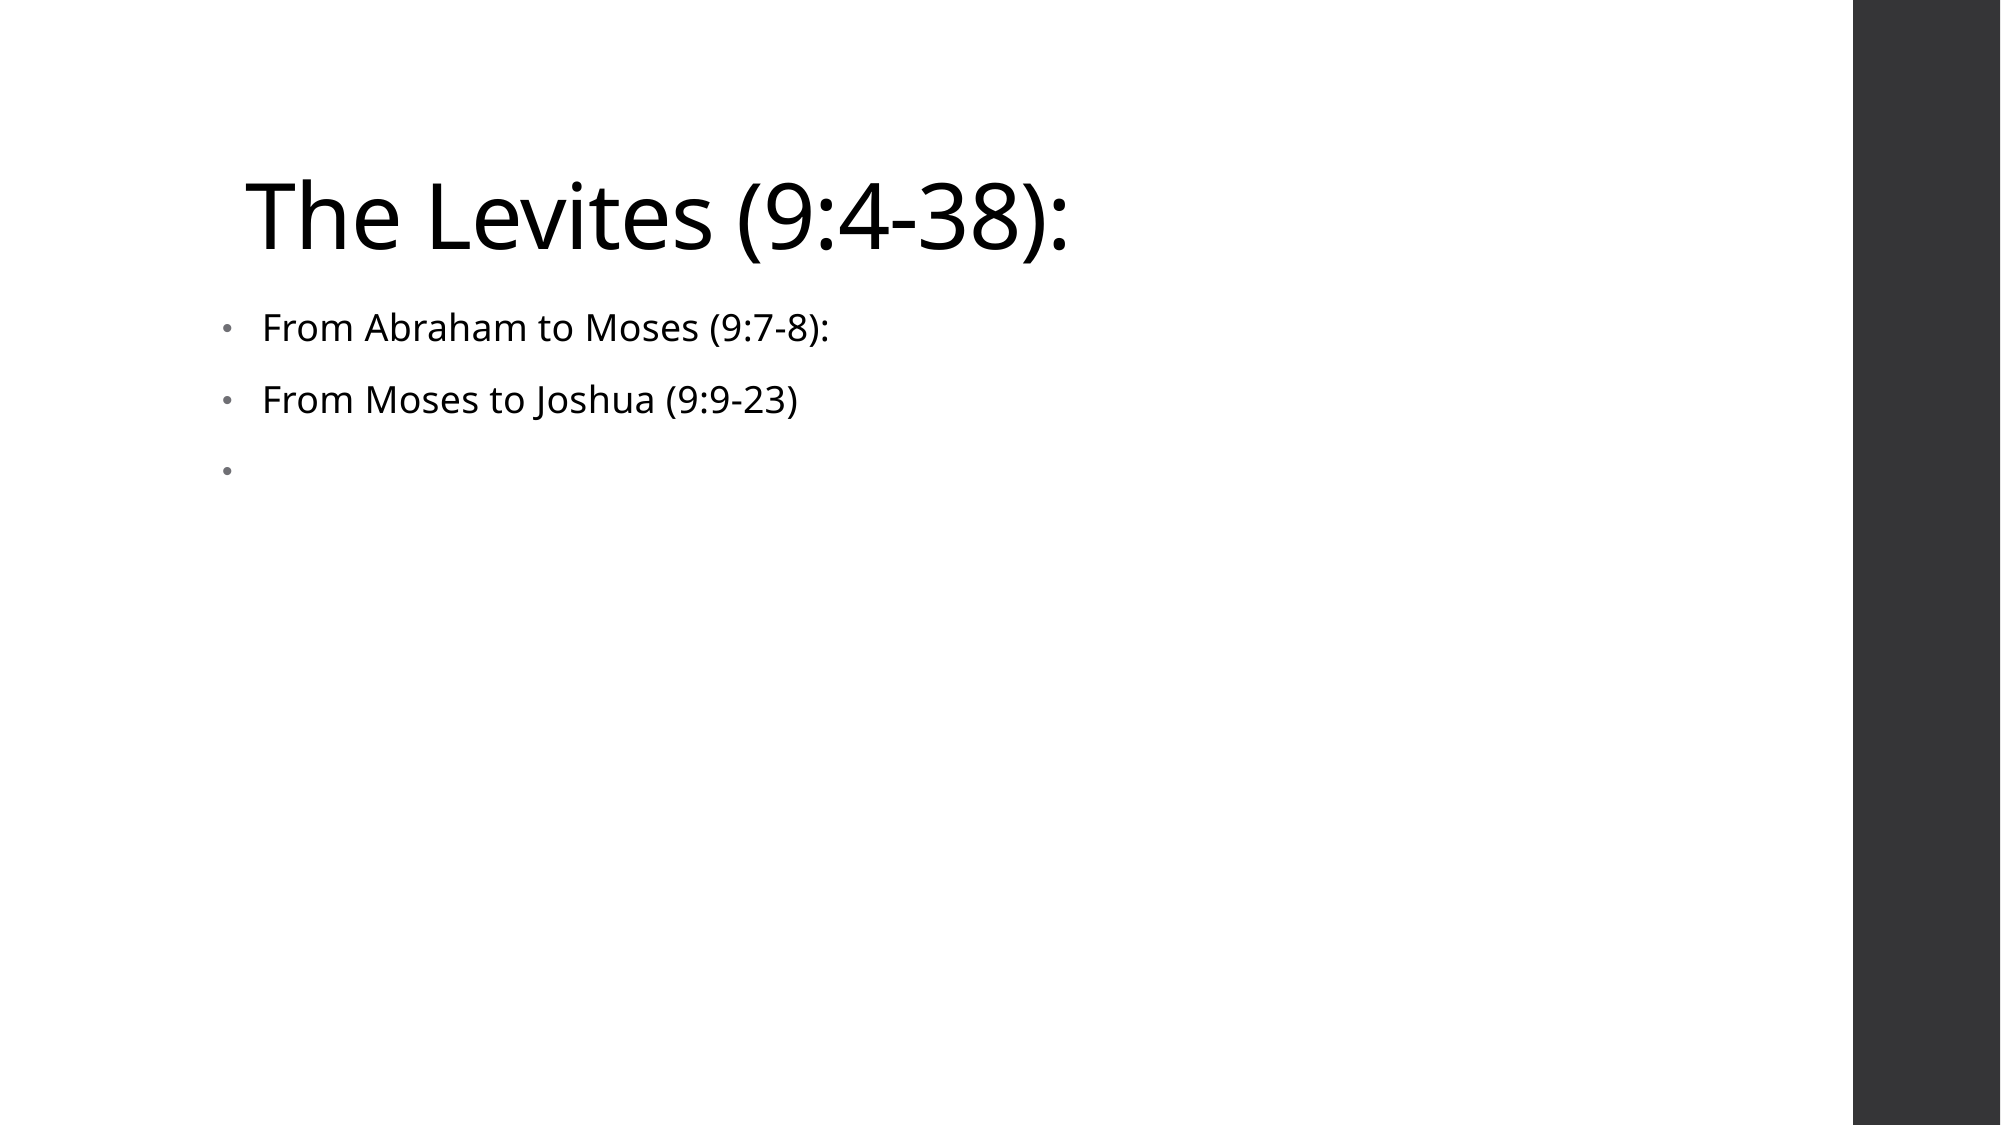

# The Levites (9:4-38):
 From Abraham to Moses (9:7-8):
 From Moses to Joshua (9:9-23)